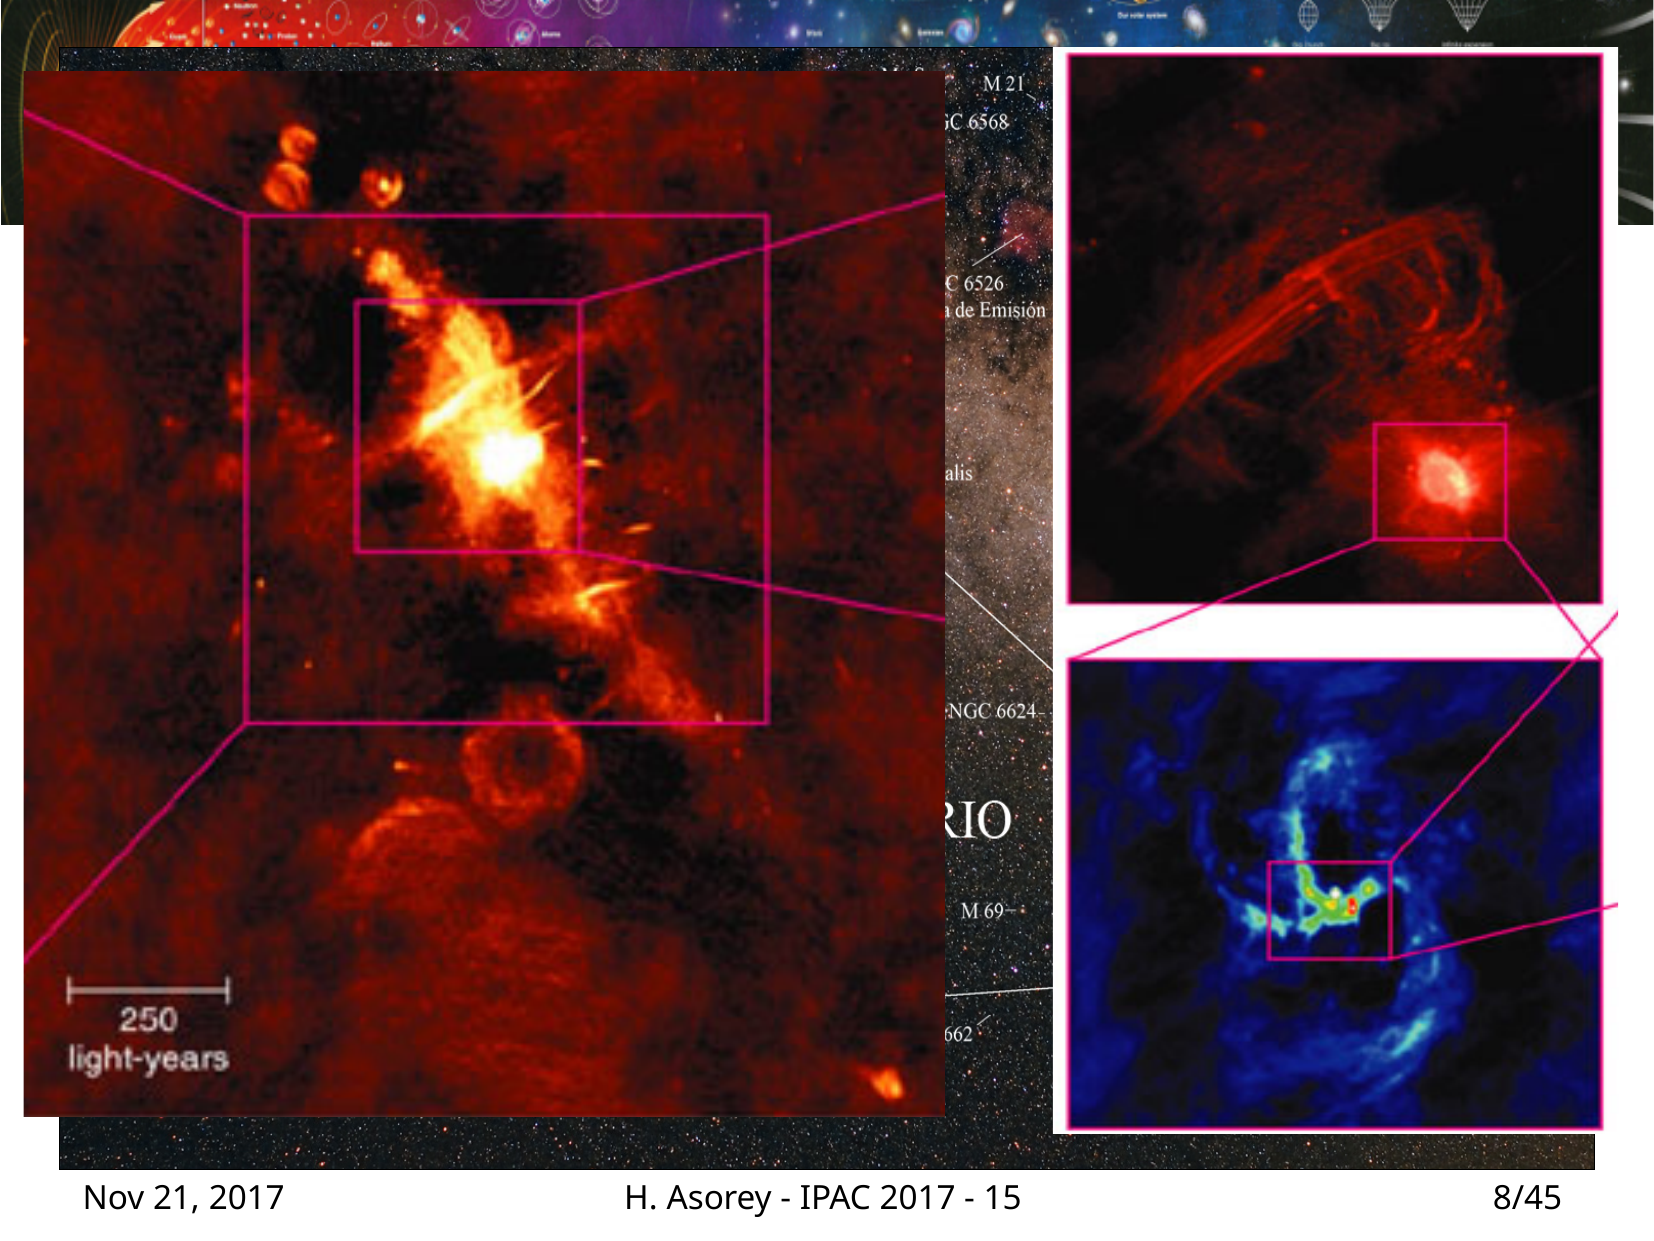

Inclinada ~60º, respecto del Ecuador Celeste
# La Vía Láctea
Nov 21, 2017
H. Asorey - IPAC 2017 - 15
8